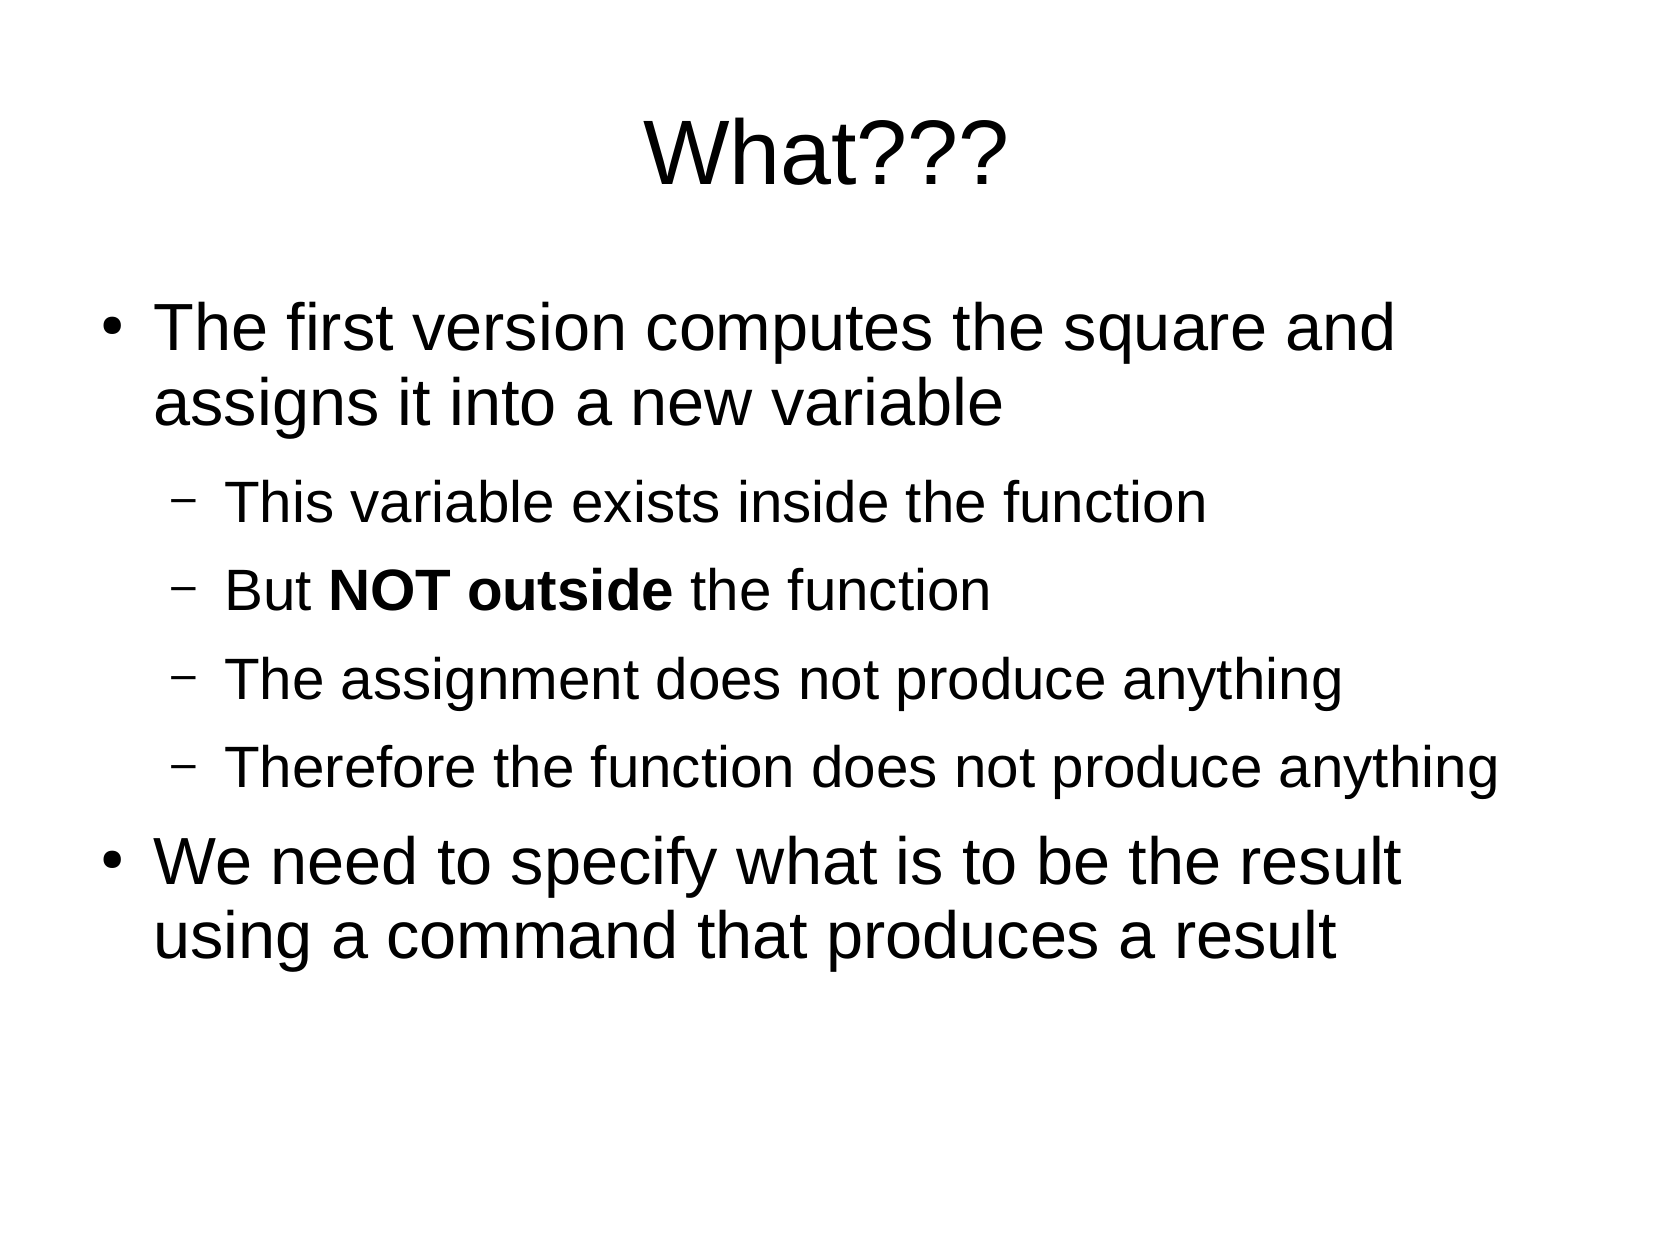

# What???
The first version computes the square and assigns it into a new variable
This variable exists inside the function
But NOT outside the function
The assignment does not produce anything
Therefore the function does not produce anything
We need to specify what is to be the result using a command that produces a result